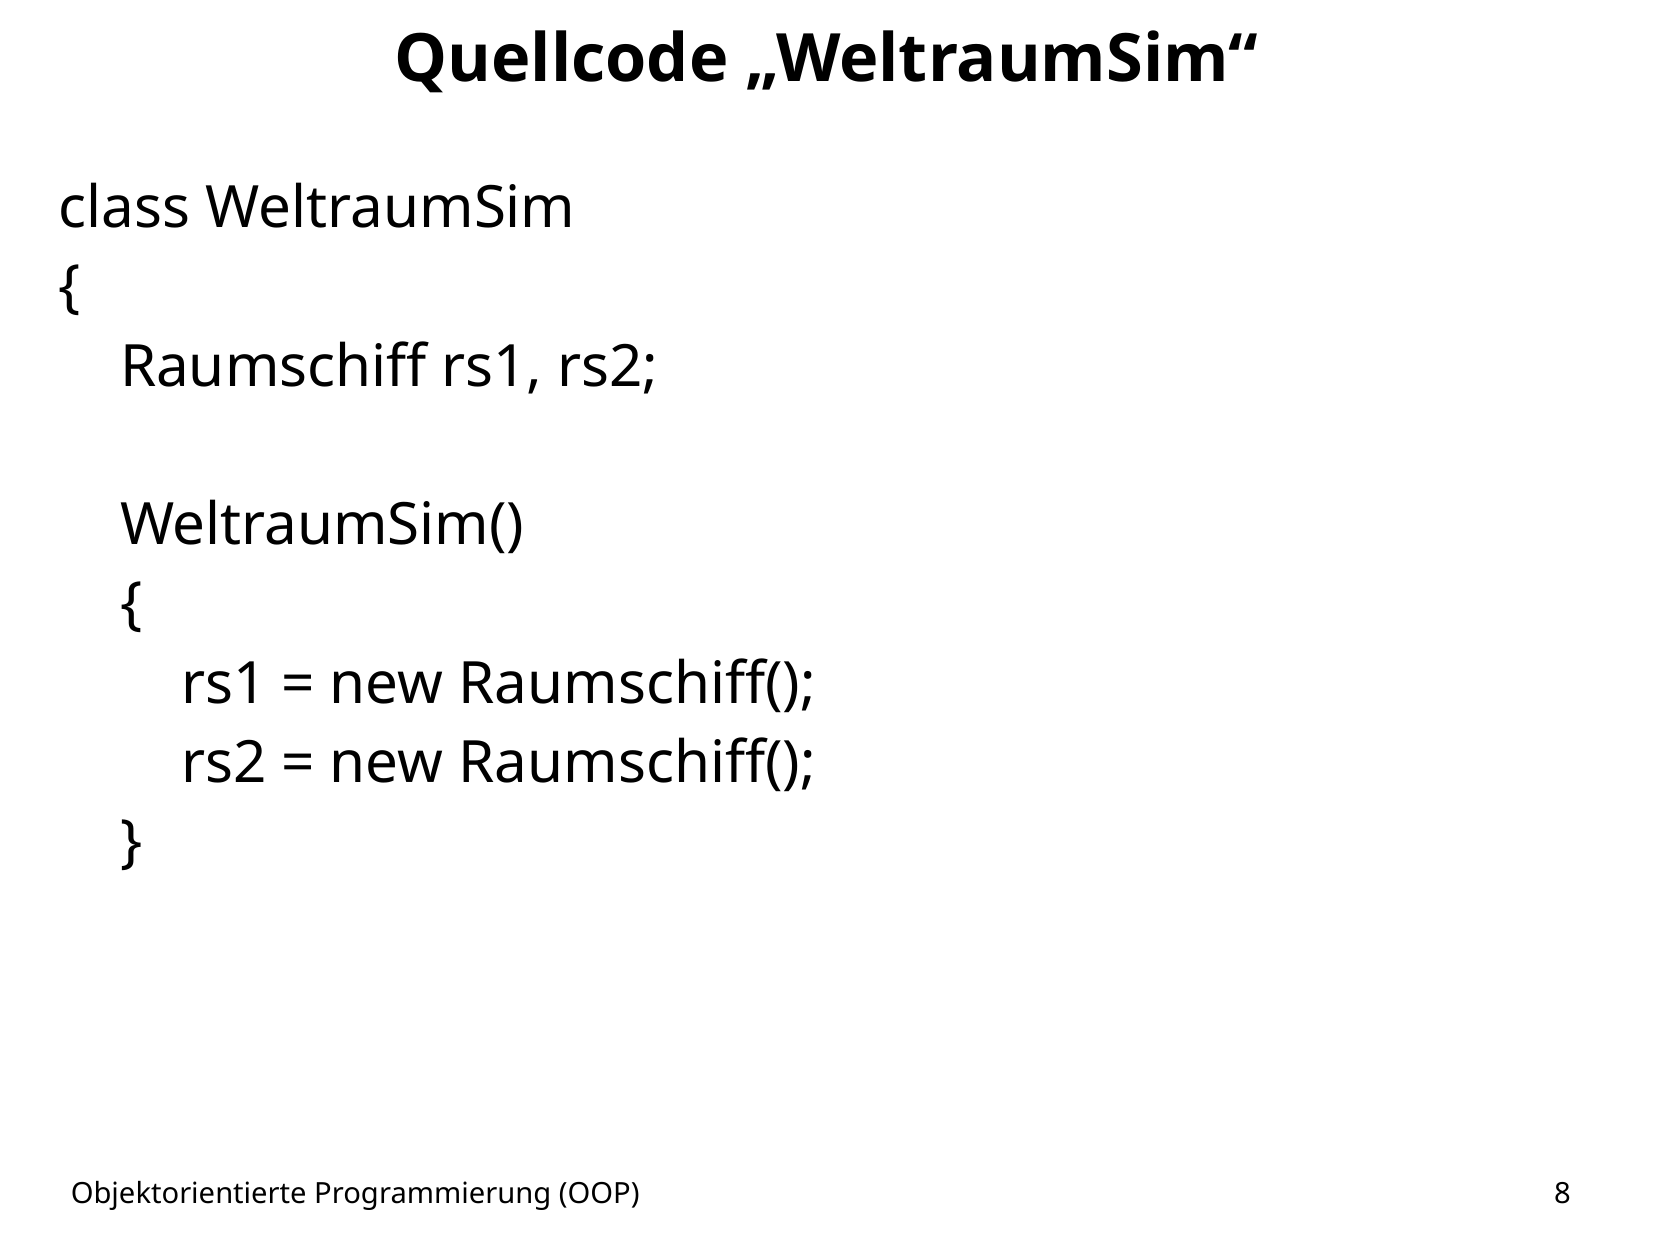

# Quellcode „WeltraumSim“
class WeltraumSim
{
 Raumschiff rs1, rs2;
 WeltraumSim()
 {
 rs1 = new Raumschiff();
 rs2 = new Raumschiff();
 }
Objektorientierte Programmierung (OOP)
8